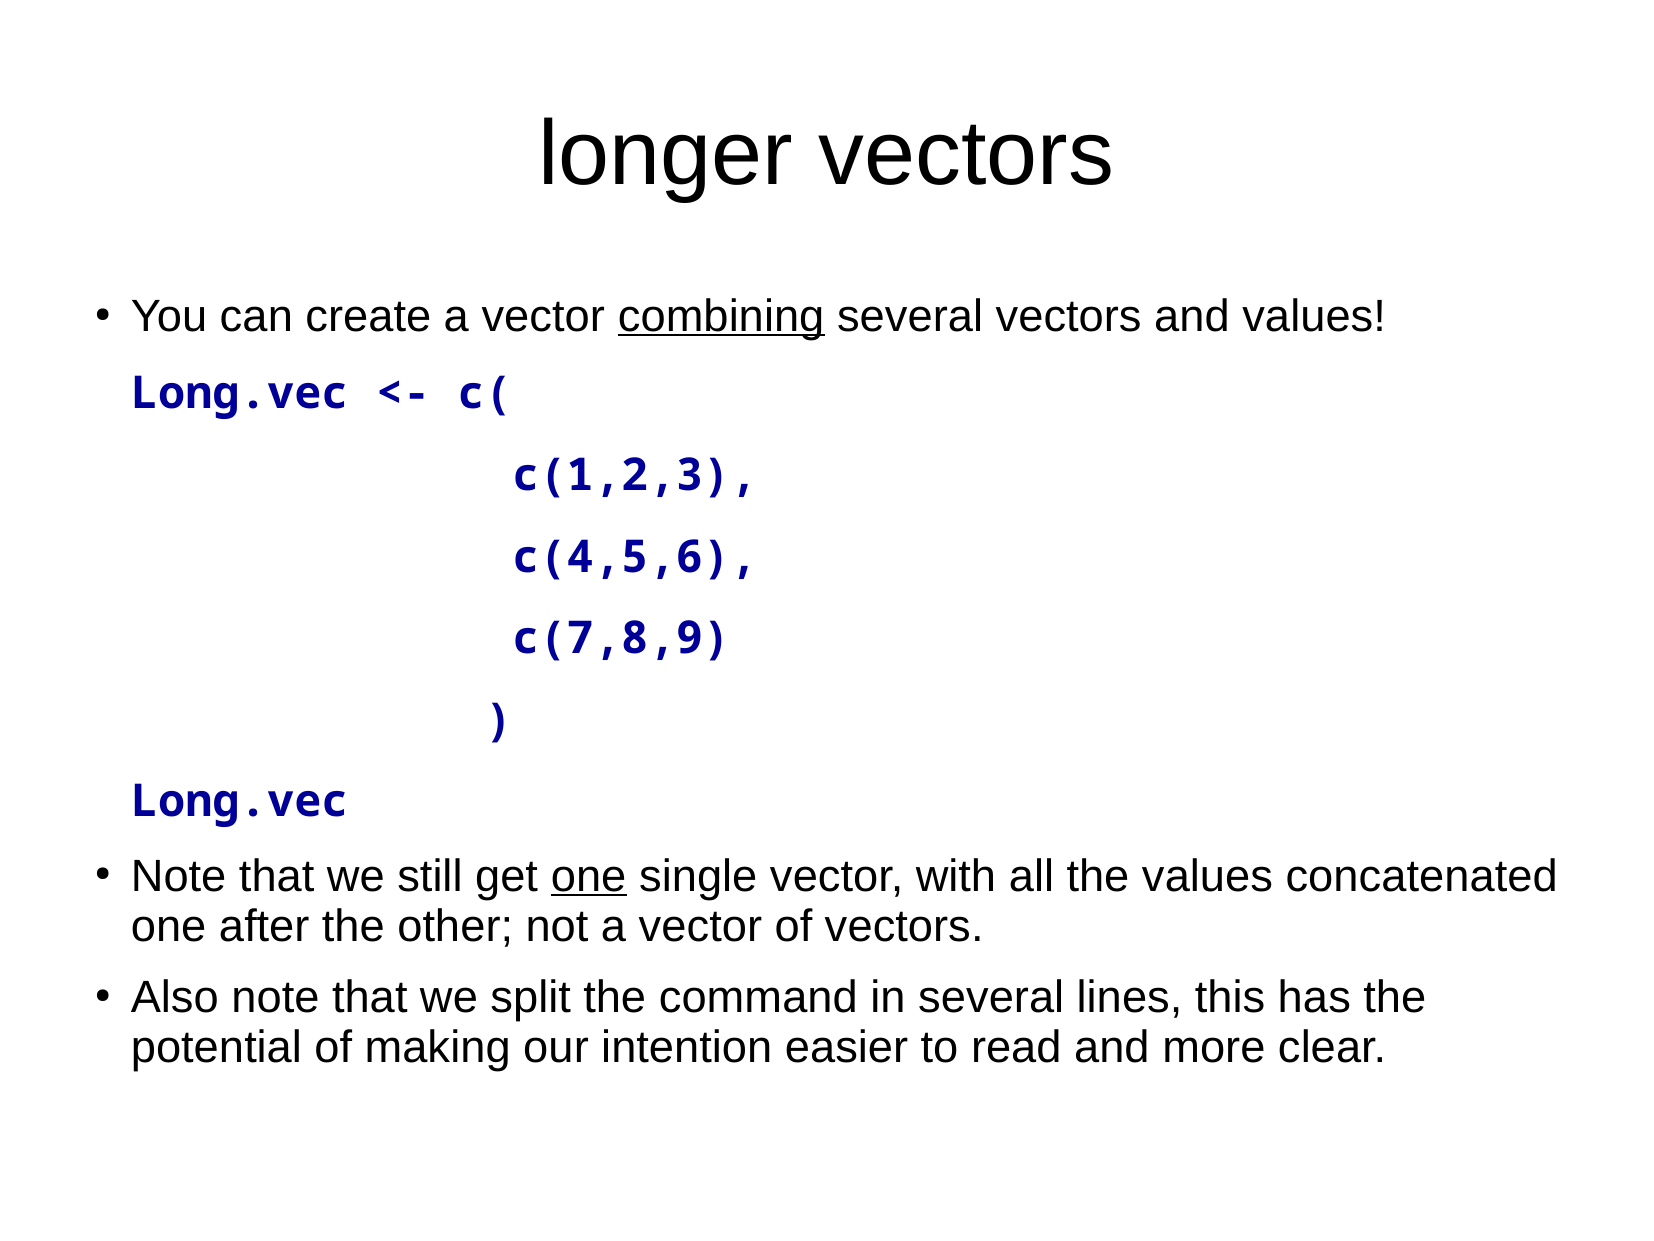

# longer vectors
You can create a vector combining several vectors and values!
Long.vec <- c(
 c(1,2,3),
 c(4,5,6),
 c(7,8,9)
 )
Long.vec
Note that we still get one single vector, with all the values concatenated one after the other; not a vector of vectors.
Also note that we split the command in several lines, this has the potential of making our intention easier to read and more clear.